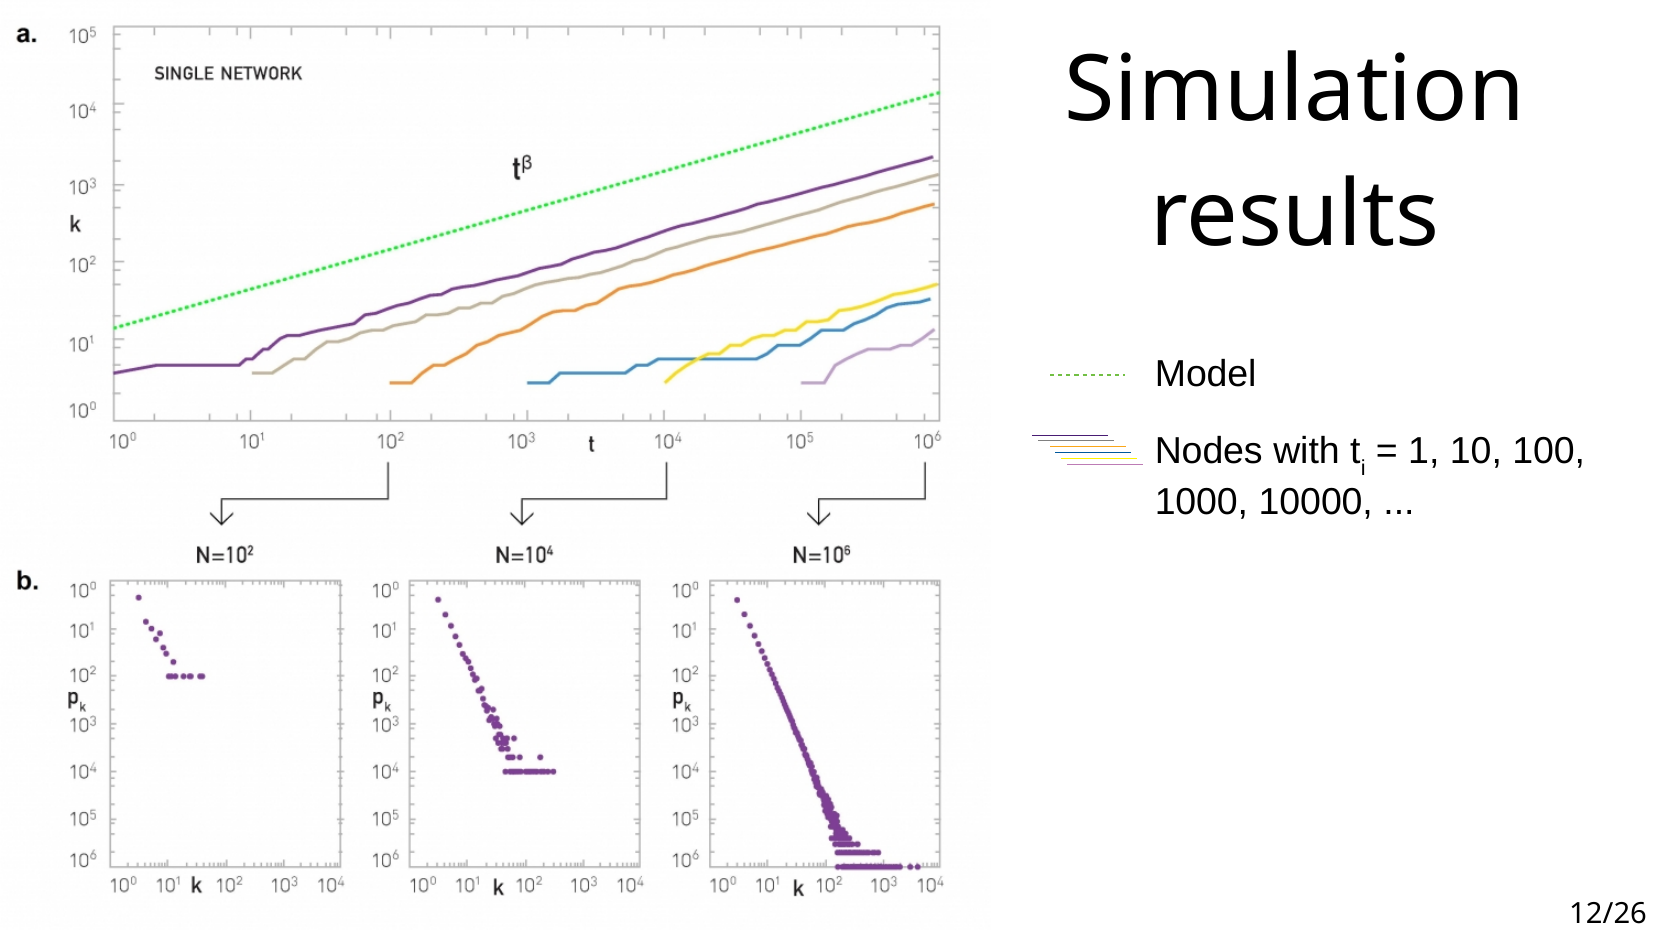

# Simulation results
Model
Nodes with ti = 1, 10, 100, 1000, 10000, ...
12